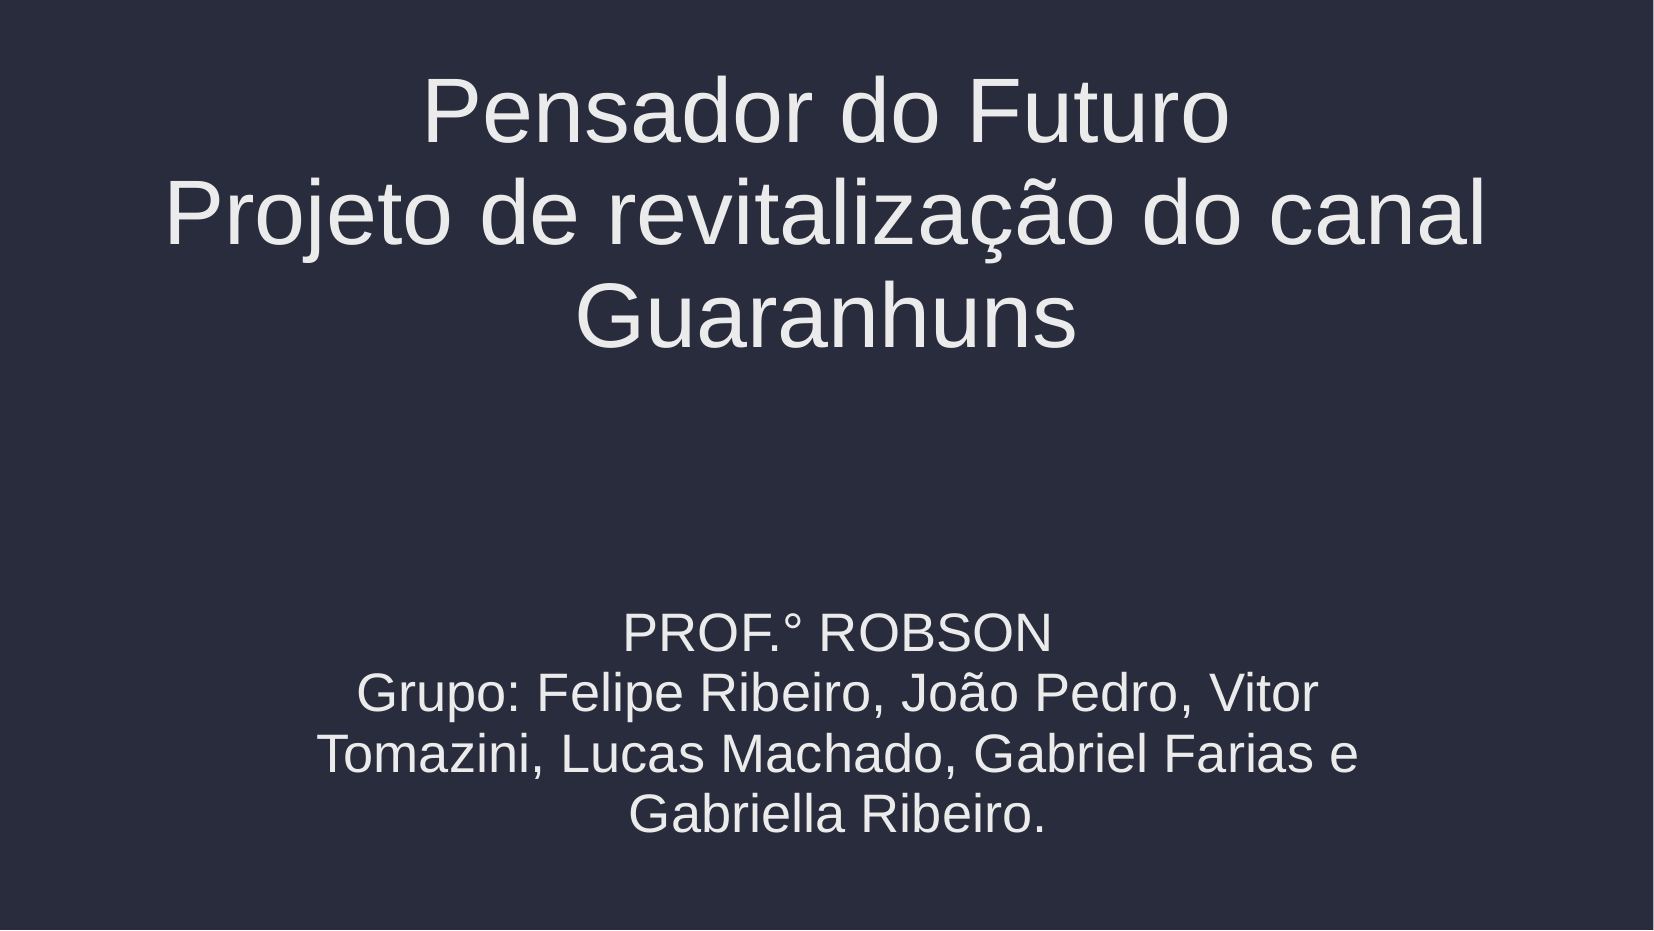

# Pensador do Futuro Projeto de revitalização do canal Guaranhuns
PROF.° ROBSON
Grupo: Felipe Ribeiro, João Pedro, Vitor Tomazini, Lucas Machado, Gabriel Farias e Gabriella Ribeiro.